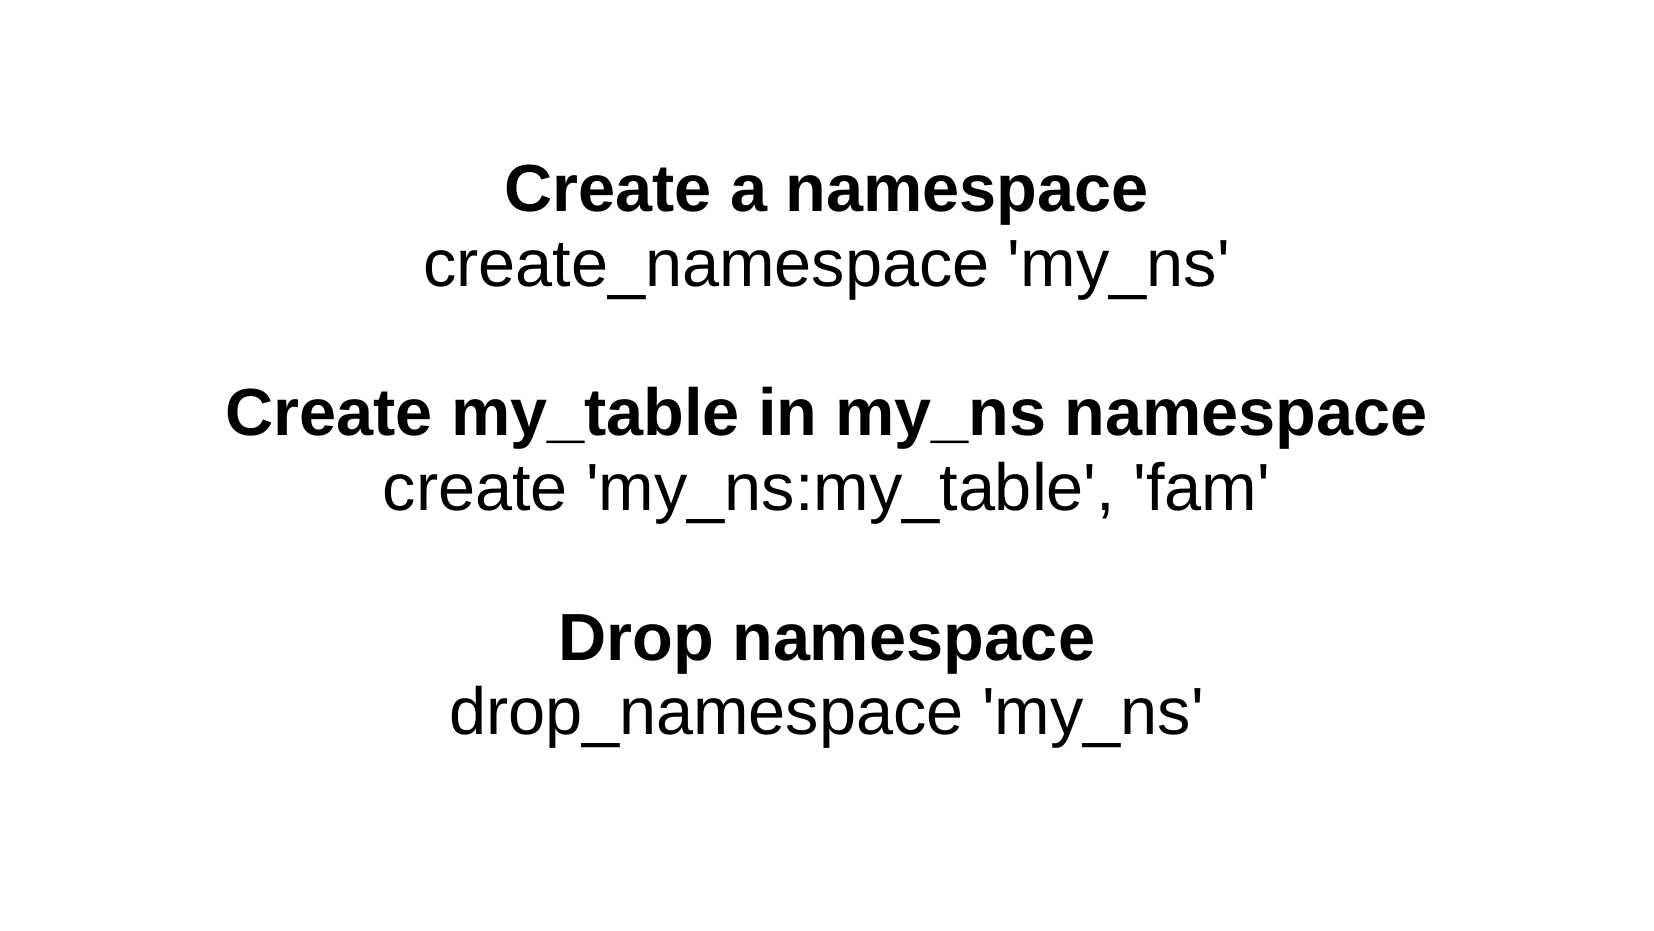

# Create a namespace
create_namespace 'my_ns'
Create my_table in my_ns namespace
create 'my_ns:my_table', 'fam'
Drop namespace
drop_namespace 'my_ns'